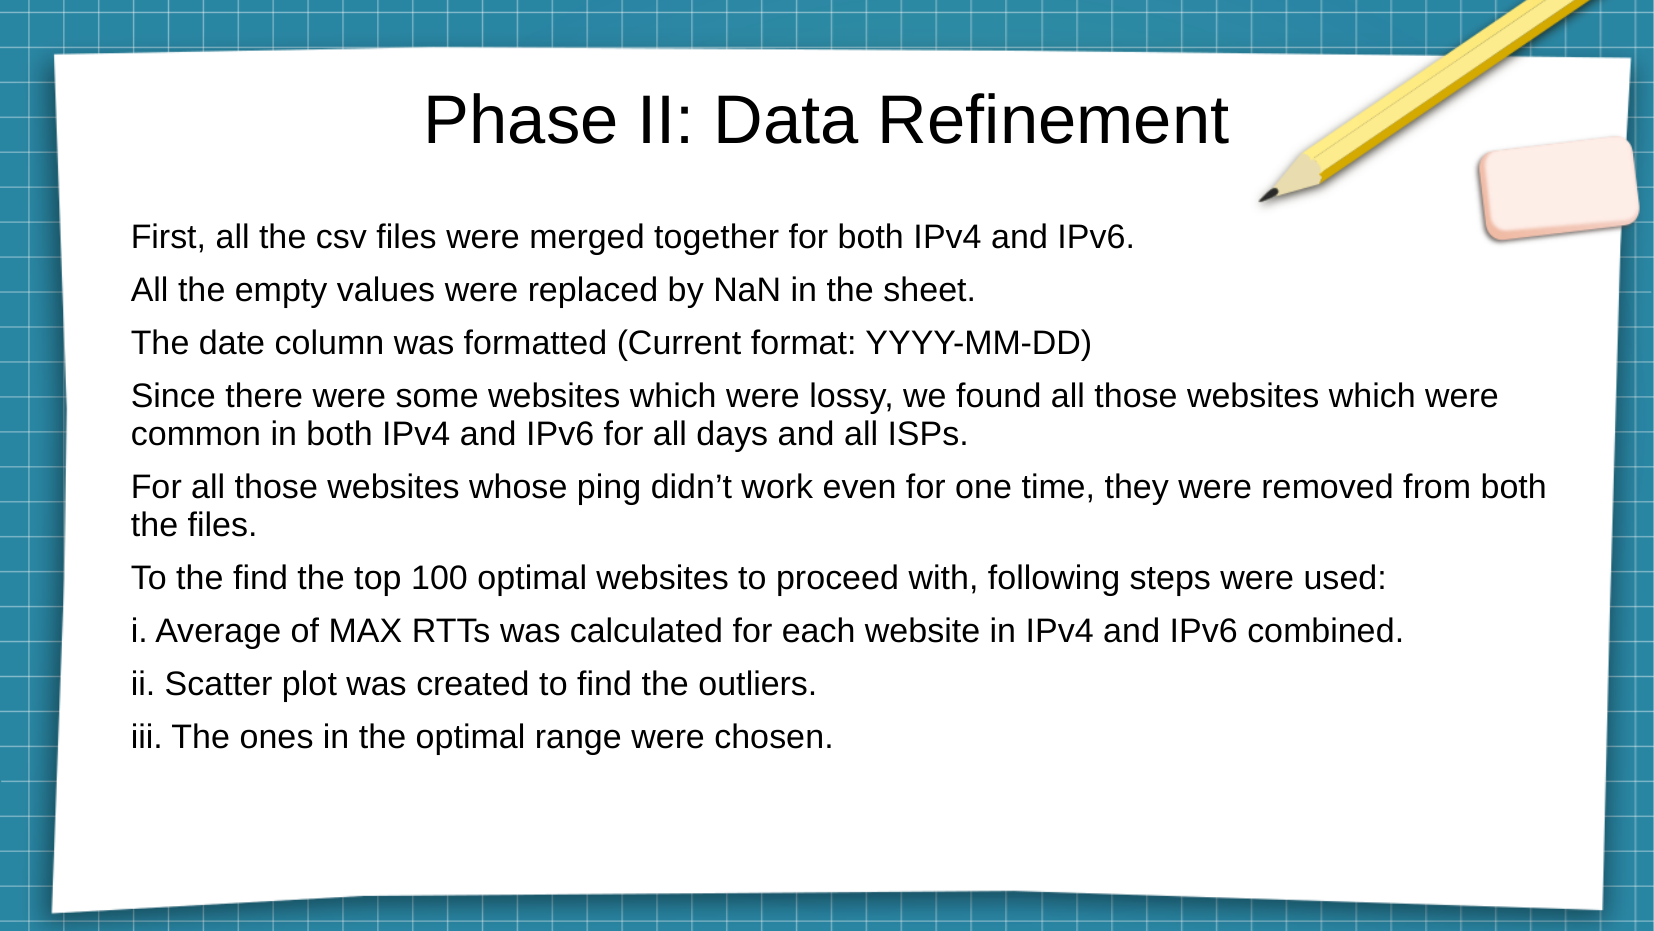

# Phase II: Data Refinement
First, all the csv files were merged together for both IPv4 and IPv6.
All the empty values were replaced by NaN in the sheet.
The date column was formatted (Current format: YYYY-MM-DD)
Since there were some websites which were lossy, we found all those websites which were common in both IPv4 and IPv6 for all days and all ISPs.
For all those websites whose ping didn’t work even for one time, they were removed from both the files.
To the find the top 100 optimal websites to proceed with, following steps were used:
i. Average of MAX RTTs was calculated for each website in IPv4 and IPv6 combined.
ii. Scatter plot was created to find the outliers.
iii. The ones in the optimal range were chosen.